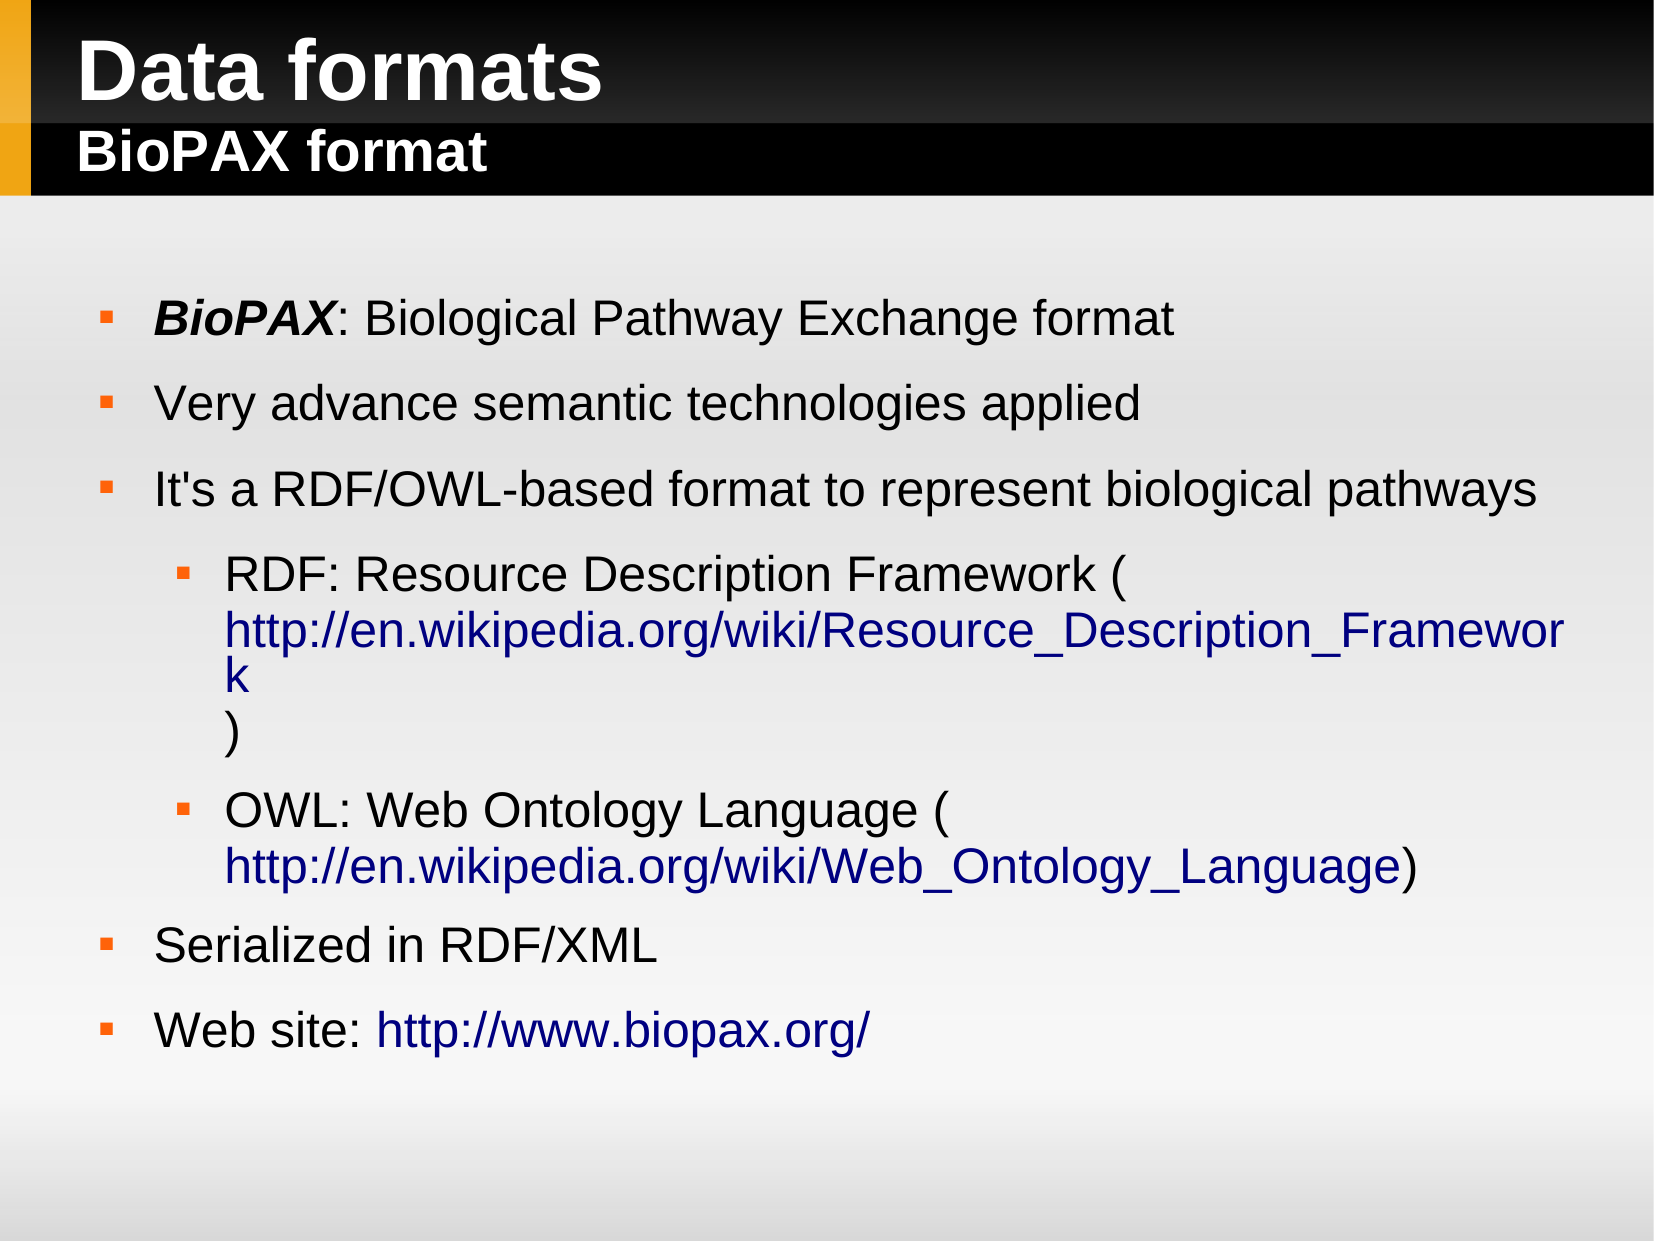

# Data formats BioPAX format
BioPAX: Biological Pathway Exchange format
Very advance semantic technologies applied
It's a RDF/OWL-based format to represent biological pathways
RDF: Resource Description Framework (http://en.wikipedia.org/wiki/Resource_Description_Framework)
OWL: Web Ontology Language (http://en.wikipedia.org/wiki/Web_Ontology_Language)
Serialized in RDF/XML
Web site: http://www.biopax.org/